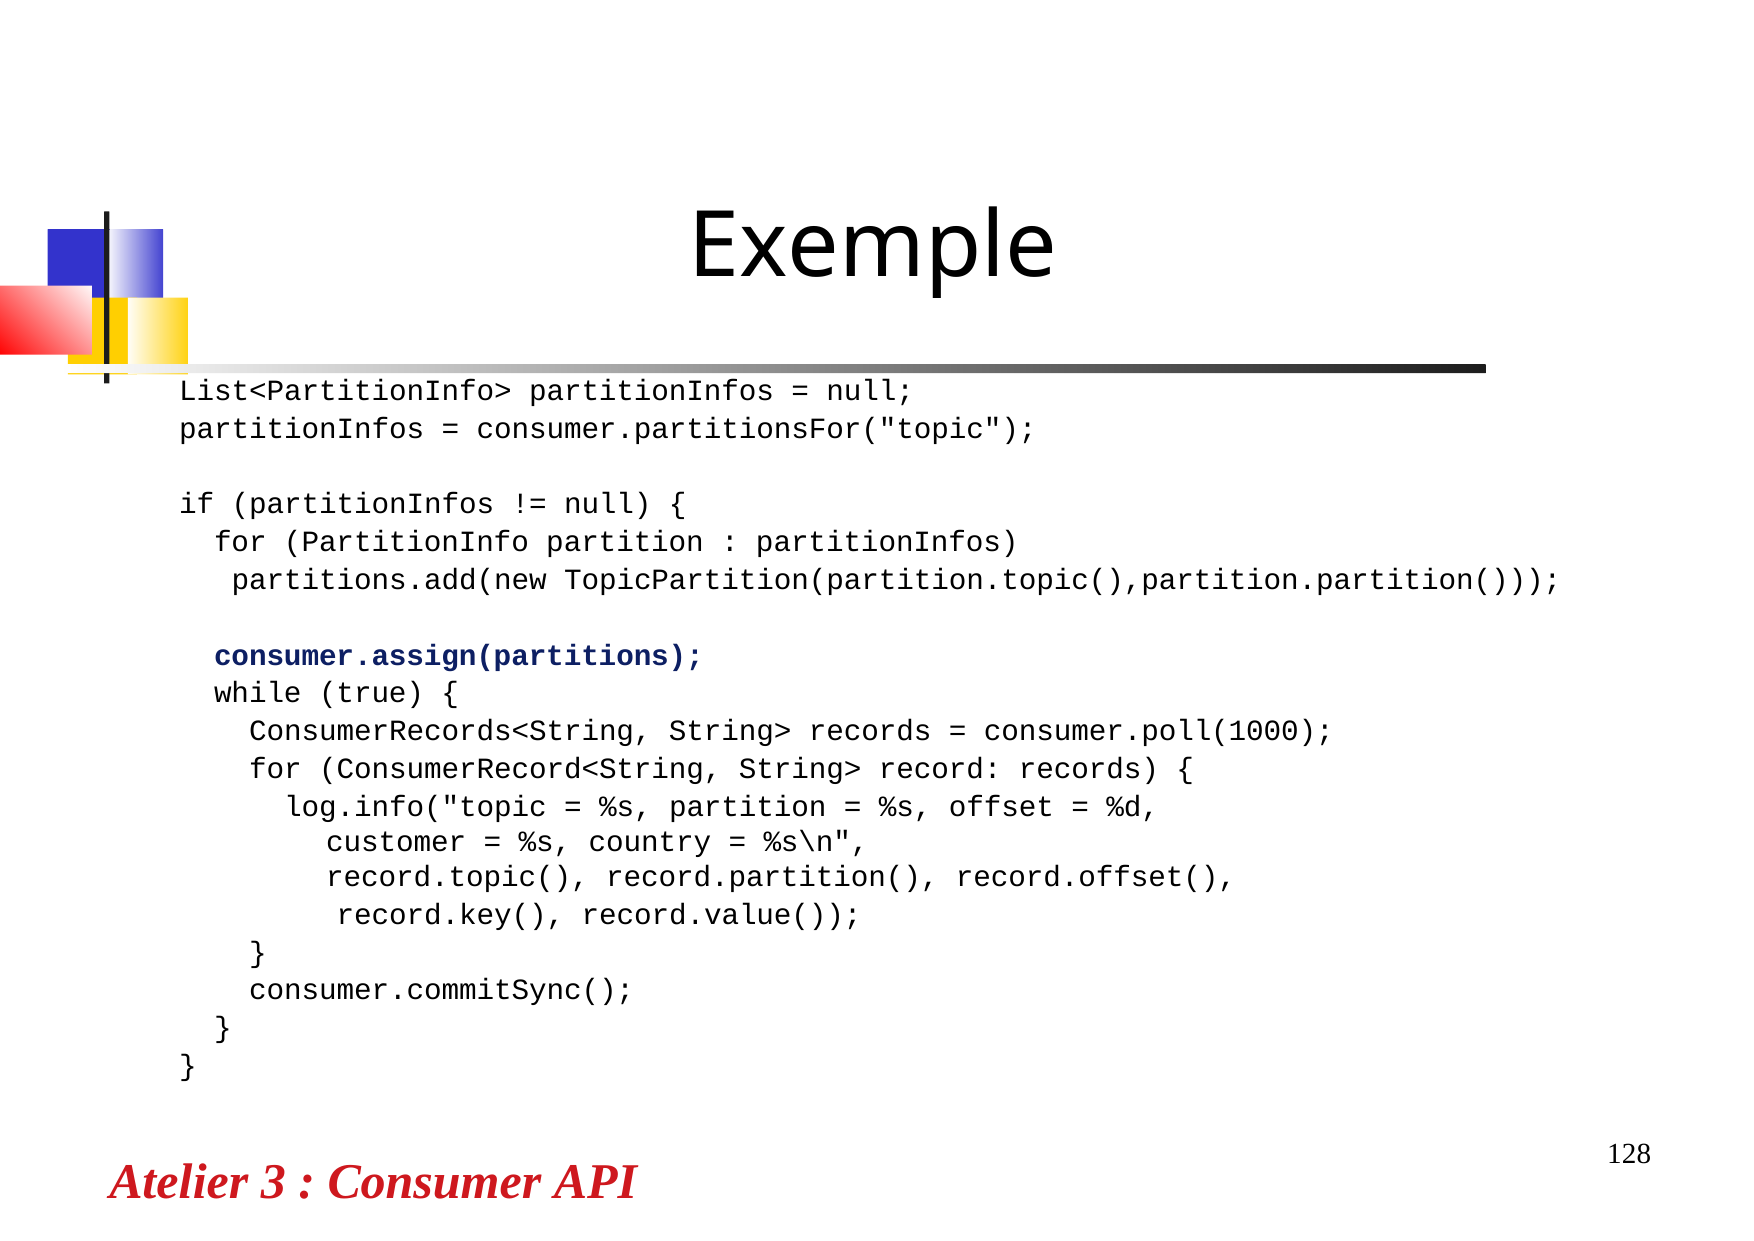

# Exemple
List<PartitionInfo> partitionInfos = null;
partitionInfos = consumer.partitionsFor("topic");
if (partitionInfos != null) {
 for (PartitionInfo partition : partitionInfos)
 partitions.add(new TopicPartition(partition.topic(),partition.partition()));
 consumer.assign(partitions);
 while (true) {
 ConsumerRecords<String, String> records = consumer.poll(1000);
 for (ConsumerRecord<String, String> record: records) {
 log.info("topic = %s, partition = %s, offset = %d,
 customer = %s, country = %s\n",
 record.topic(), record.partition(), record.offset(),
 record.key(), record.value());
 }
 consumer.commitSync();
 }
}
Atelier 3 : Consumer API